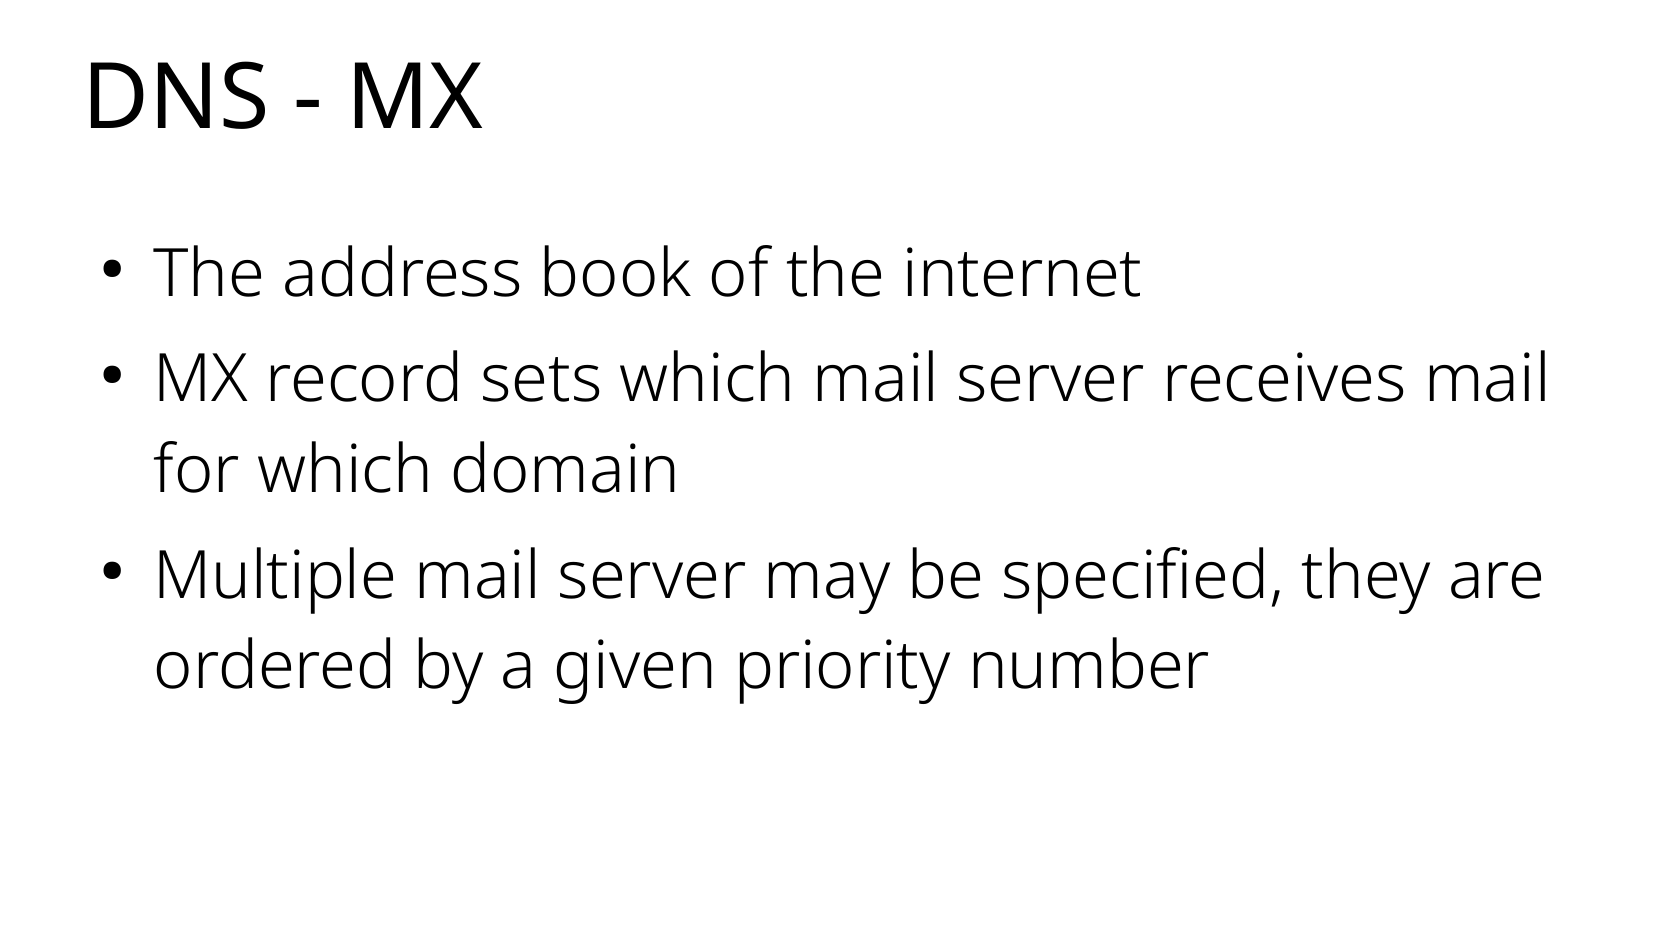

# DNS - MX
The address book of the internet
MX record sets which mail server receives mail for which domain
Multiple mail server may be specified, they are ordered by a given priority number